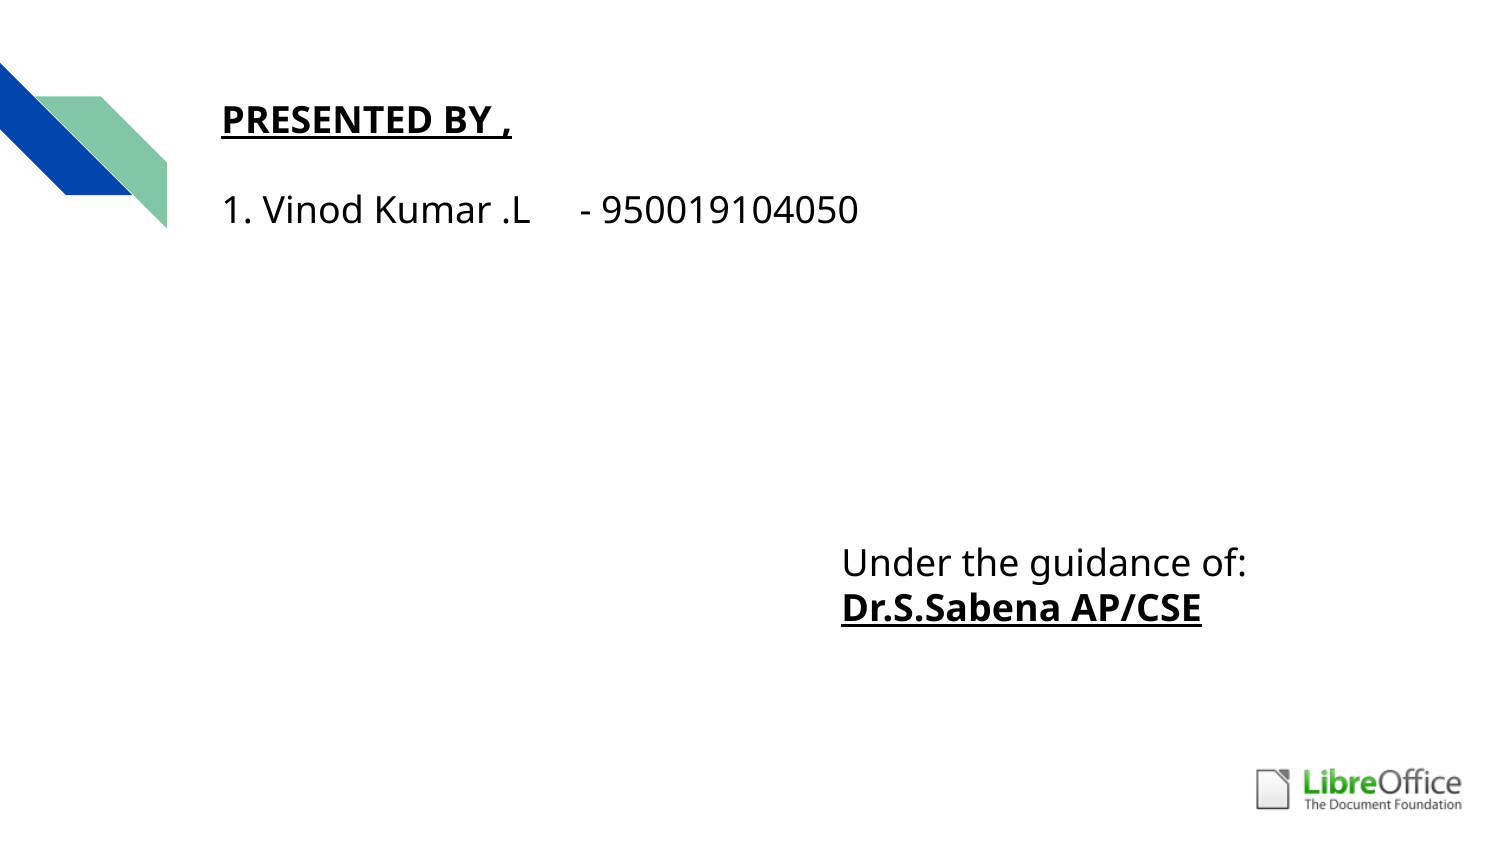

PRESENTED BY ,
1. Vinod Kumar .L - 950019104050
Under the guidance of:
Dr.S.Sabena AP/CSE